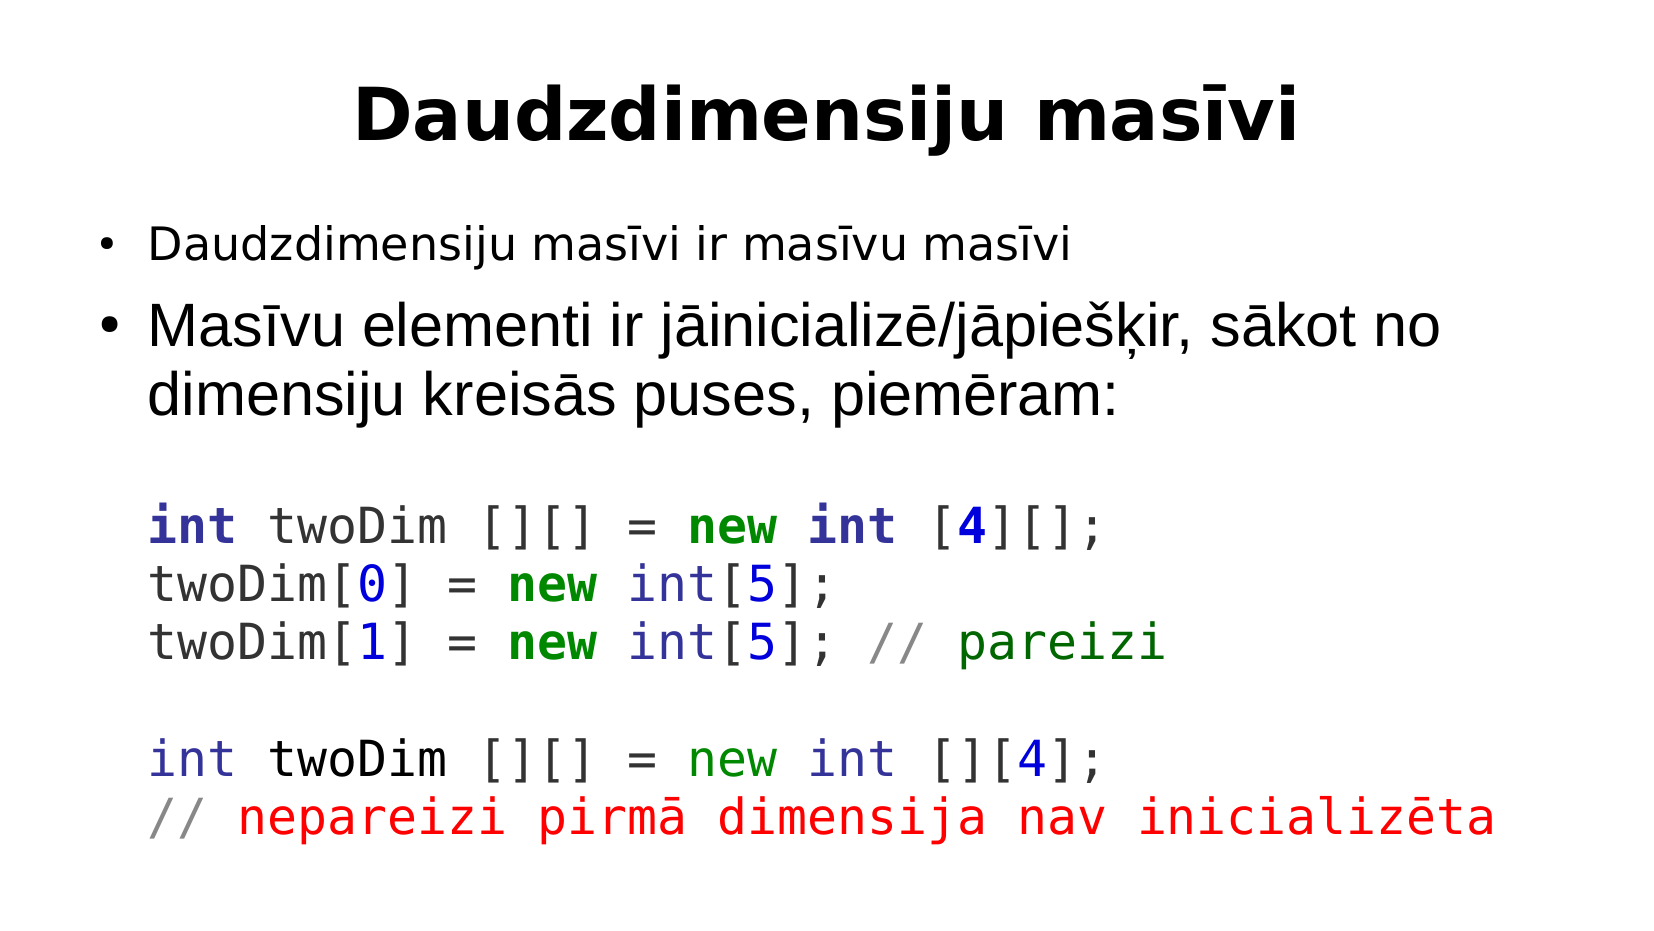

# Daudzdimensiju masīvi
Daudzdimensiju masīvi ir masīvu masīvi
Masīvu elementi ir jāinicializē/jāpiešķir, sākot no dimensiju kreisās puses, piemēram:
int twoDim [][] = new int [4][];
twoDim[0] = new int[5];
twoDim[1] = new int[5]; // pareizi
int twoDim [][] = new int [][4];
// nepareizi pirmā dimensija nav inicializēta